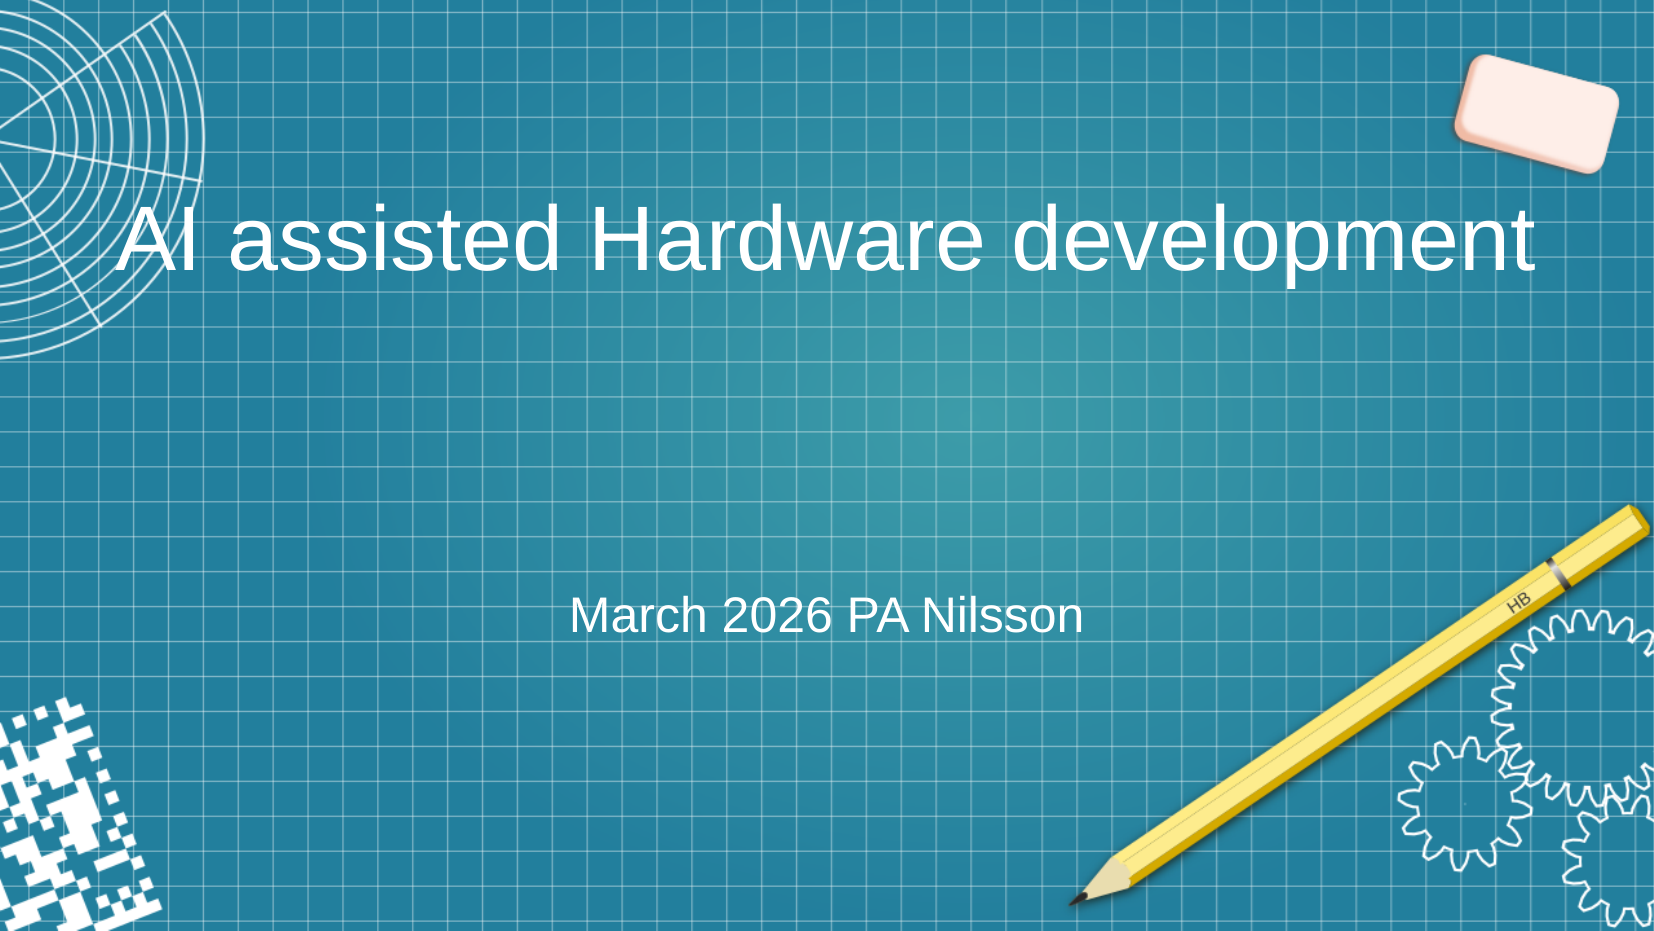

# AI assisted Hardware development
March 2026 PA Nilsson